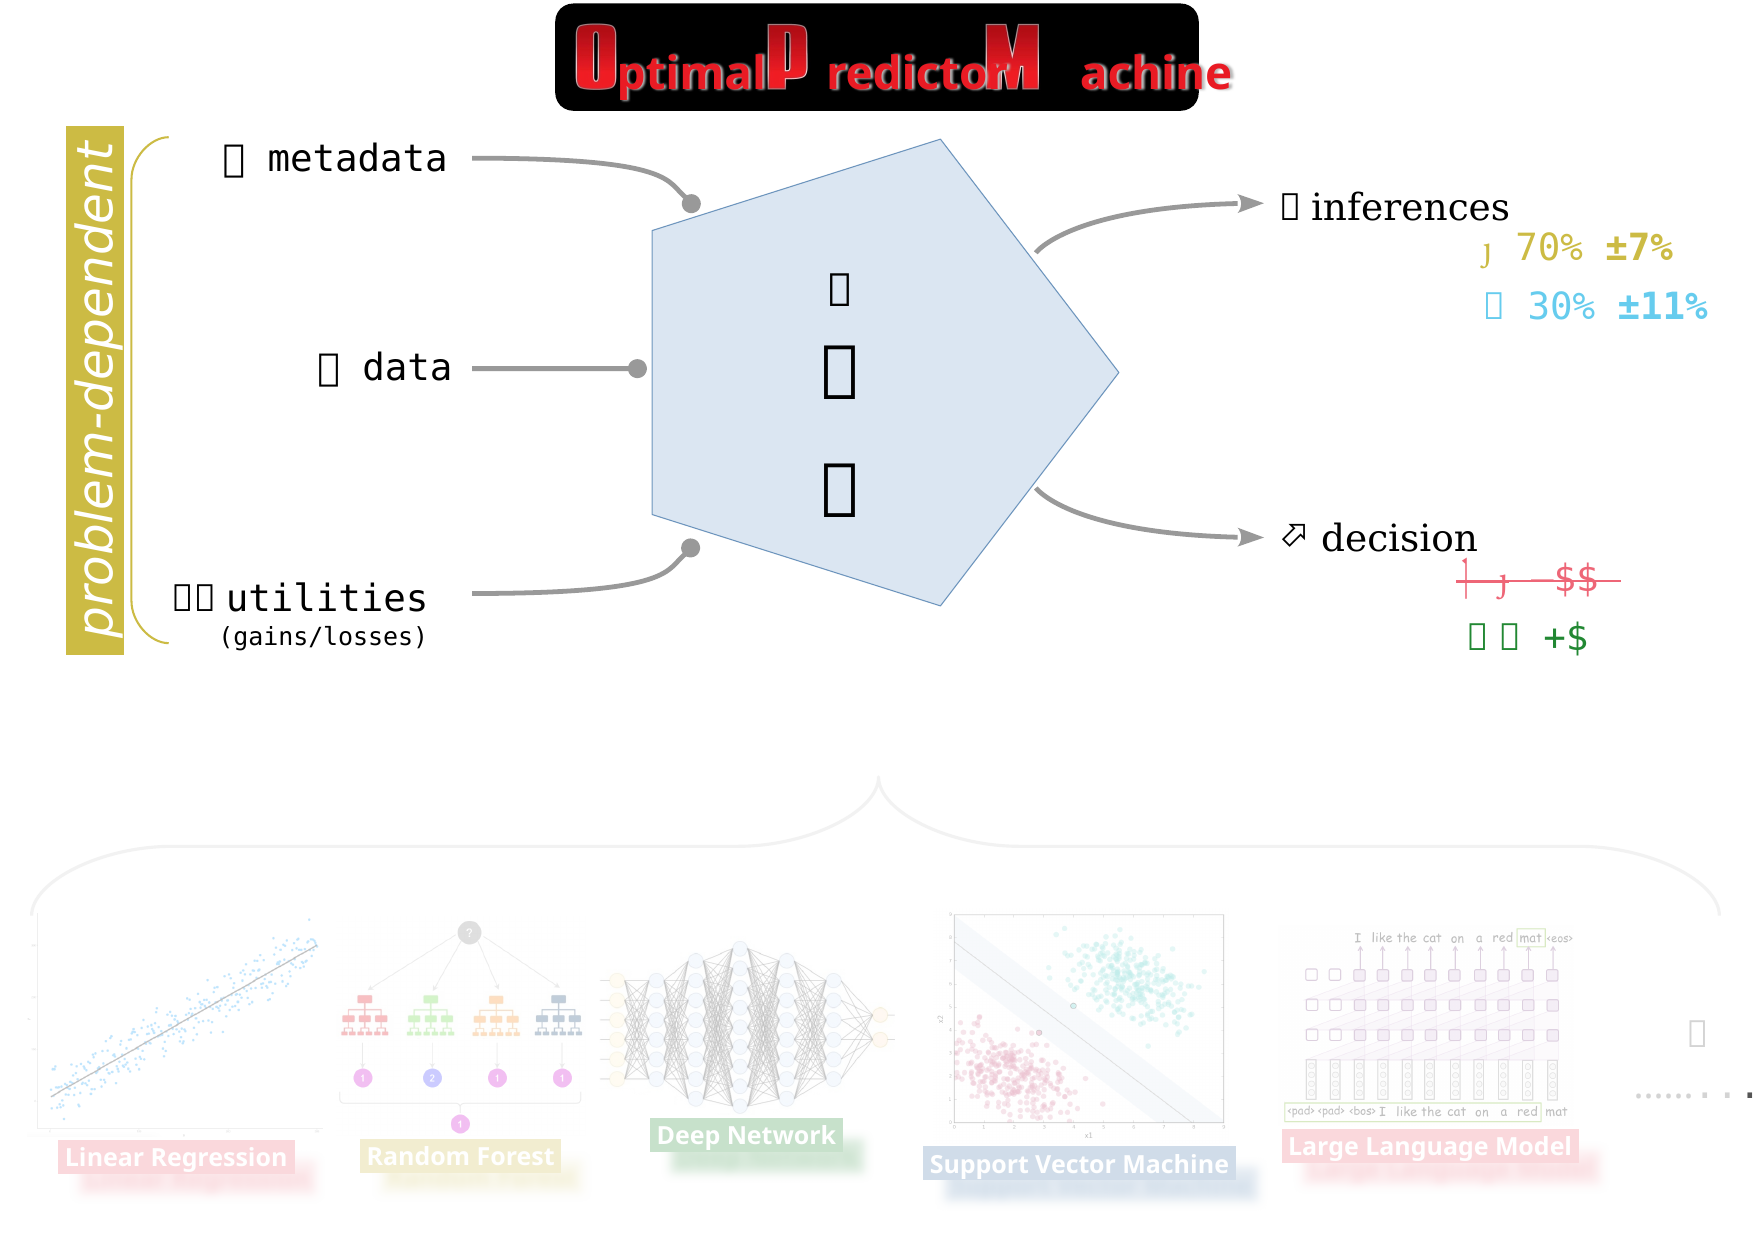

ptimal redictor achine
 problem-dependent
 metadata
 data
 utilities
(gains/losses)
 inferences
 70% ±7%
 30% ±11%
 decision
   –$$
   +$



 Support Vector Machine
 Linear Regression
 Random Forest
 Large Language Model
 Deep Network

.........